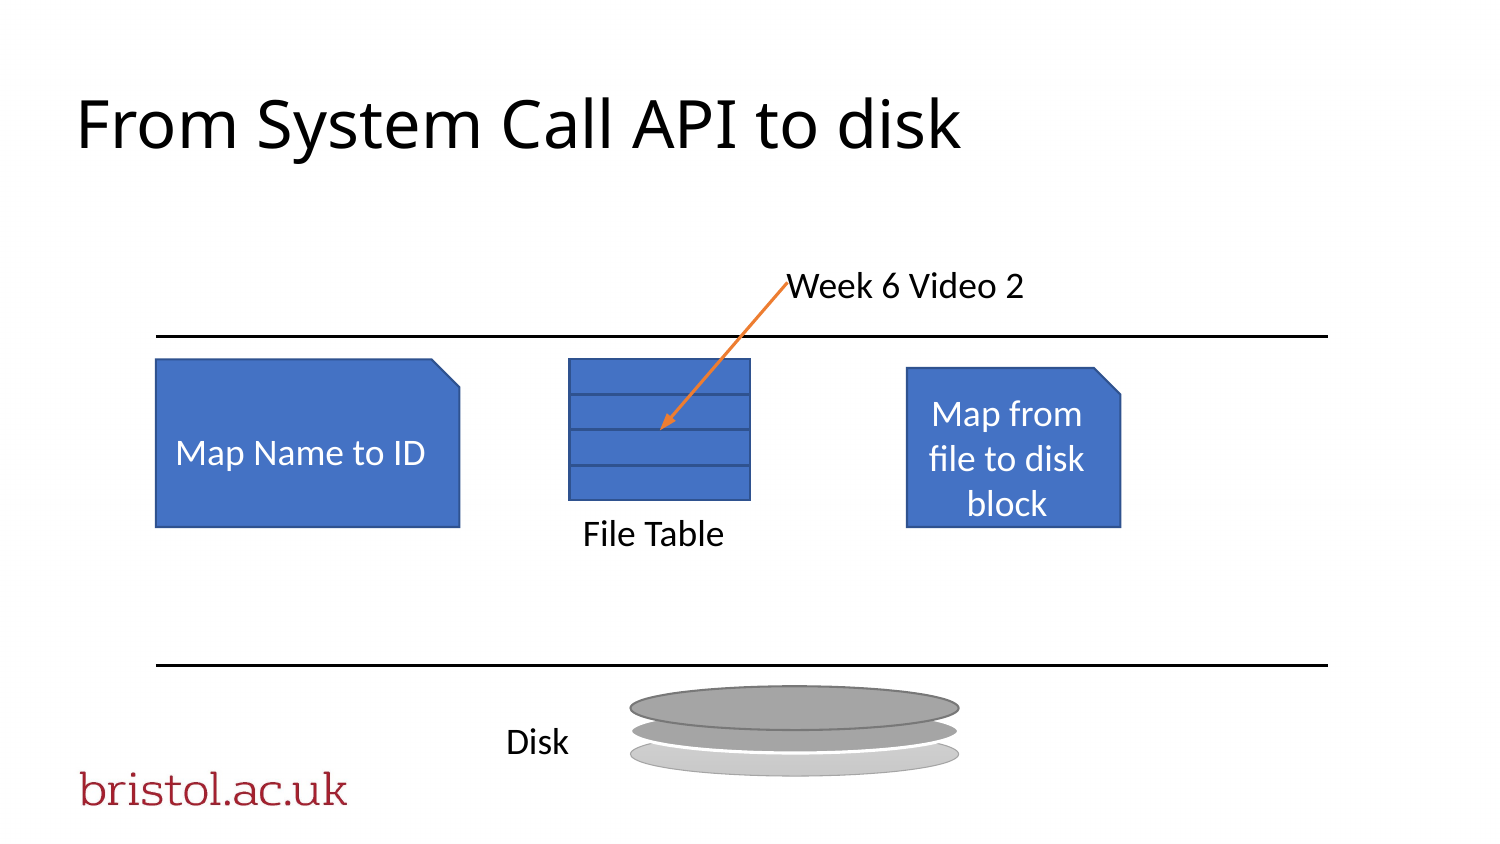

# From System Call API to disk
Week 6 Video 2
Map Name to ID
Map from file to disk block
File Table
Disk